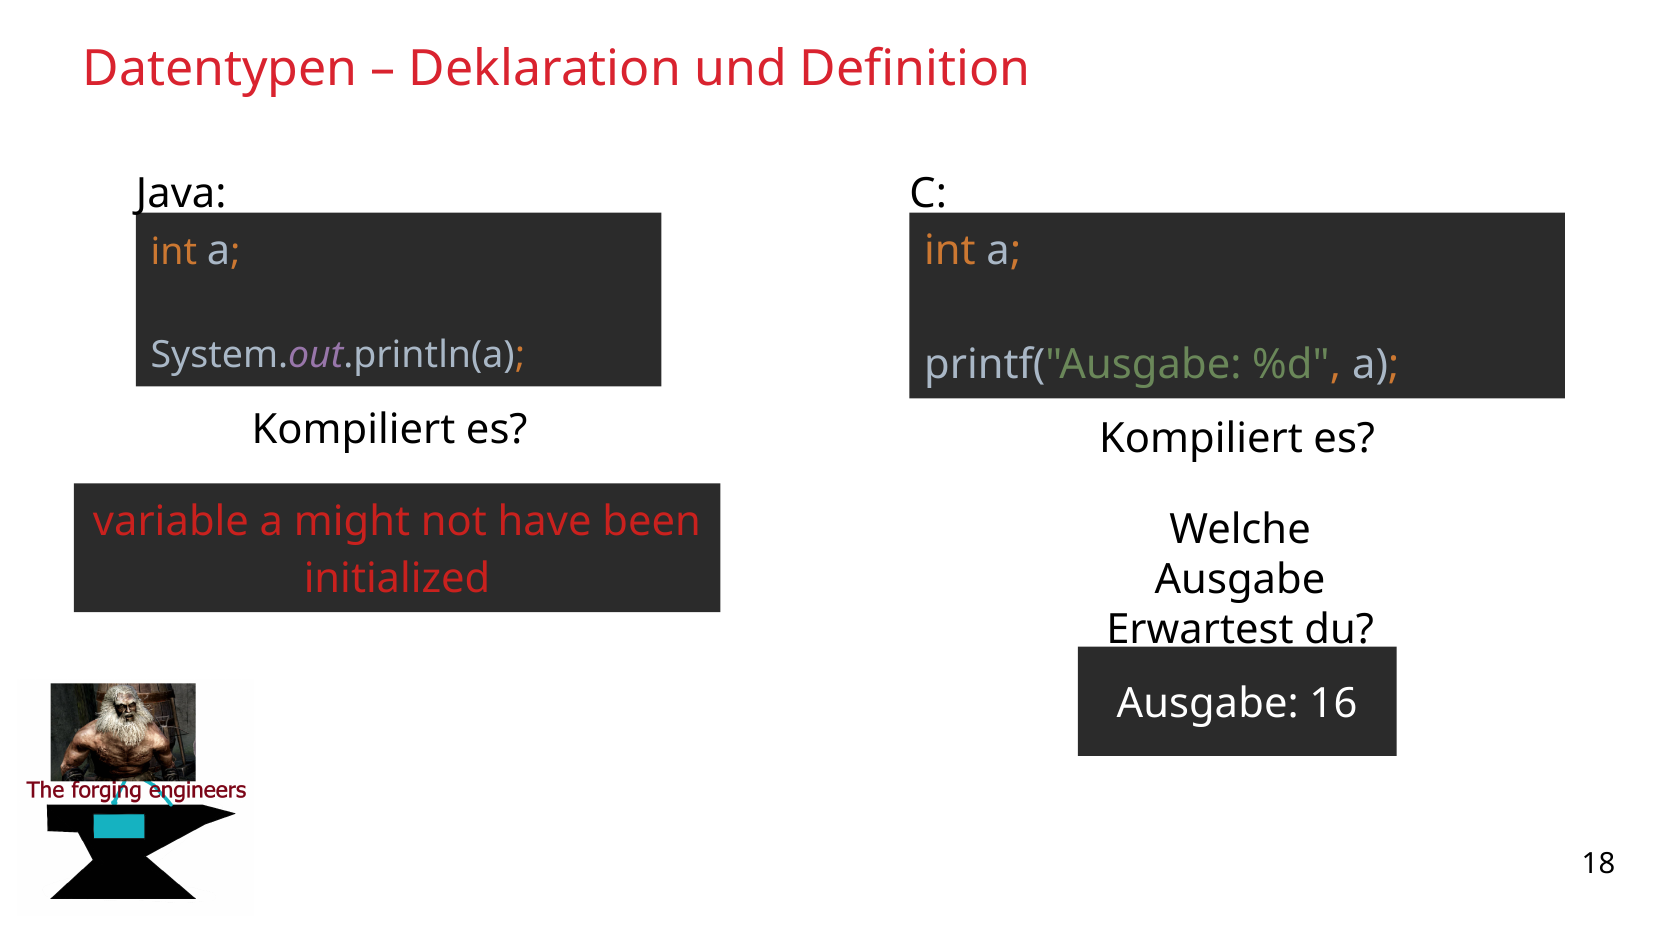

# Datentypen – Deklaration und Definition
Java:
C:
int a;
System.out.println(a);
int a;
printf("Ausgabe: %d", a);
Kompiliert es?
Kompiliert es?
variable a might not have been initialized
Welche Ausgabe
Erwartest du?
Ausgabe: 16